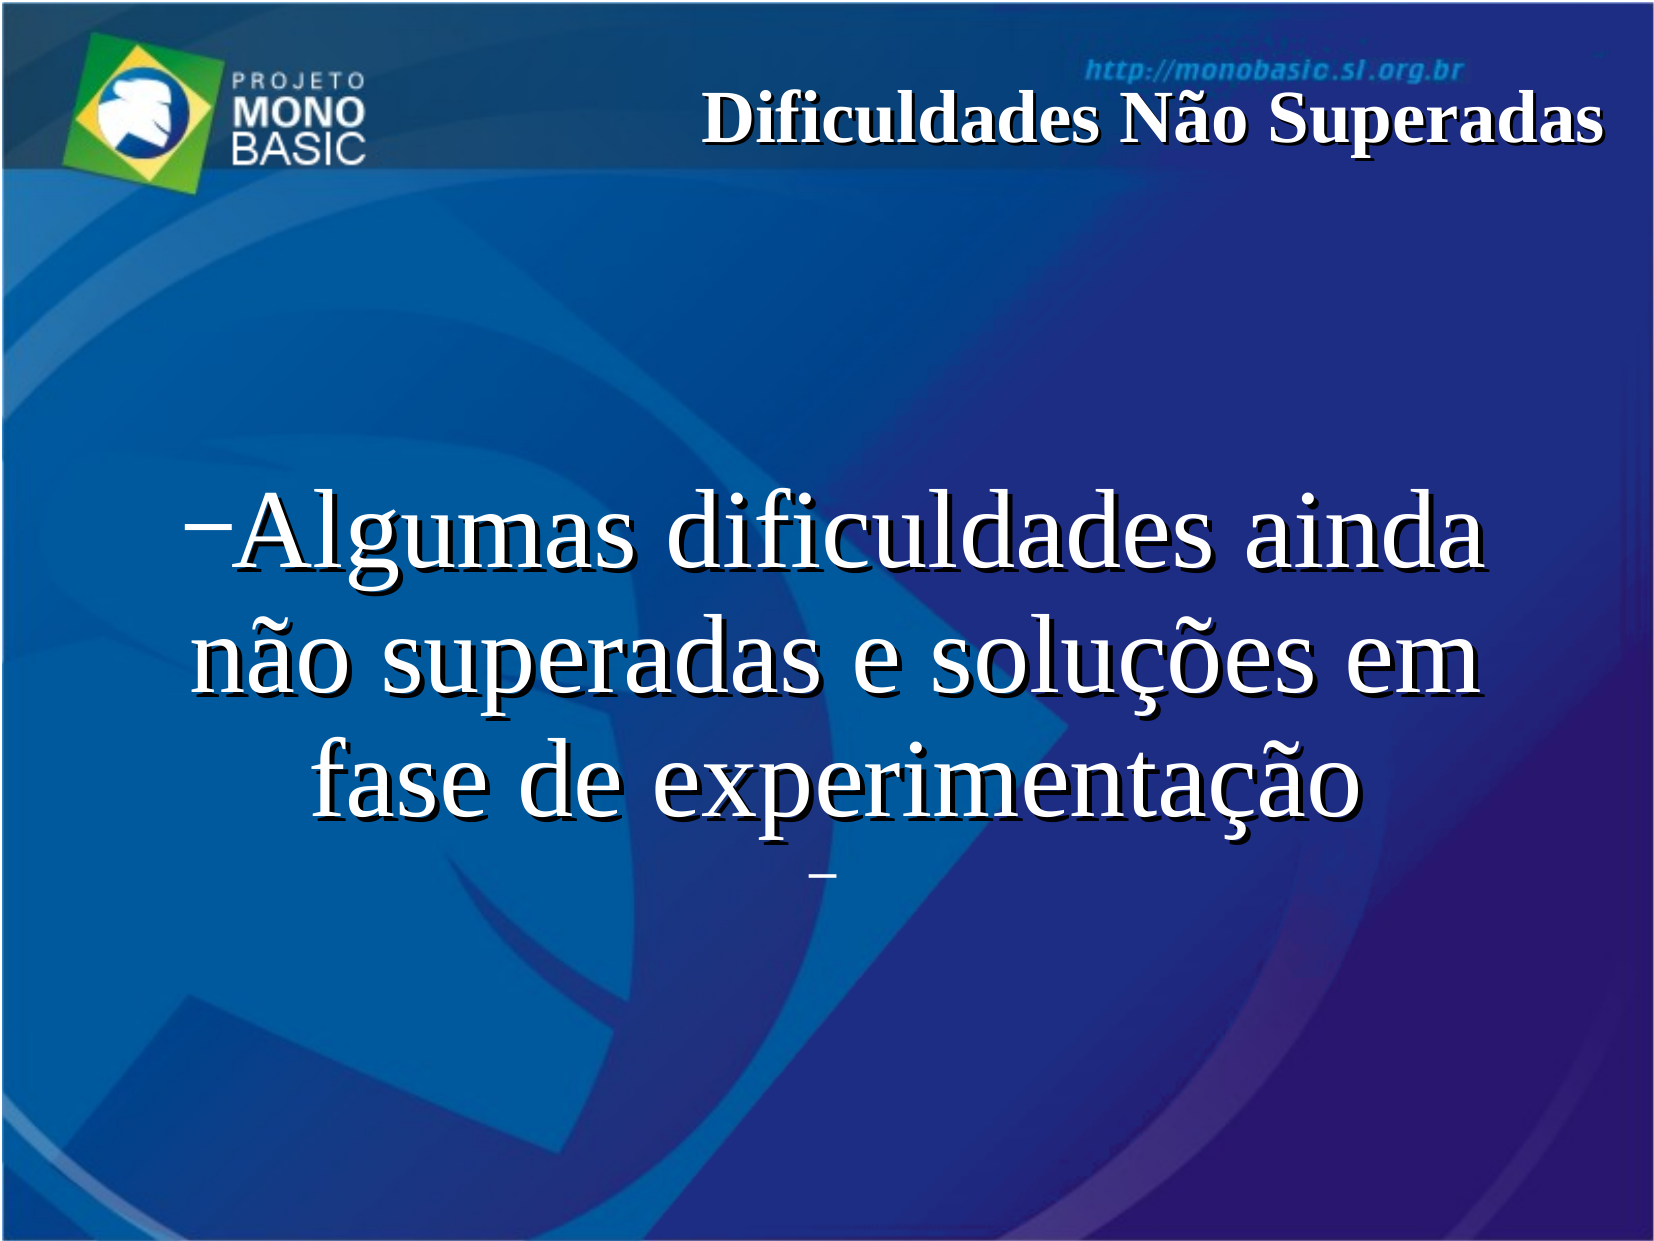

# Dificuldades Não Superadas
Algumas dificuldades ainda não superadas e soluções em fase de experimentação